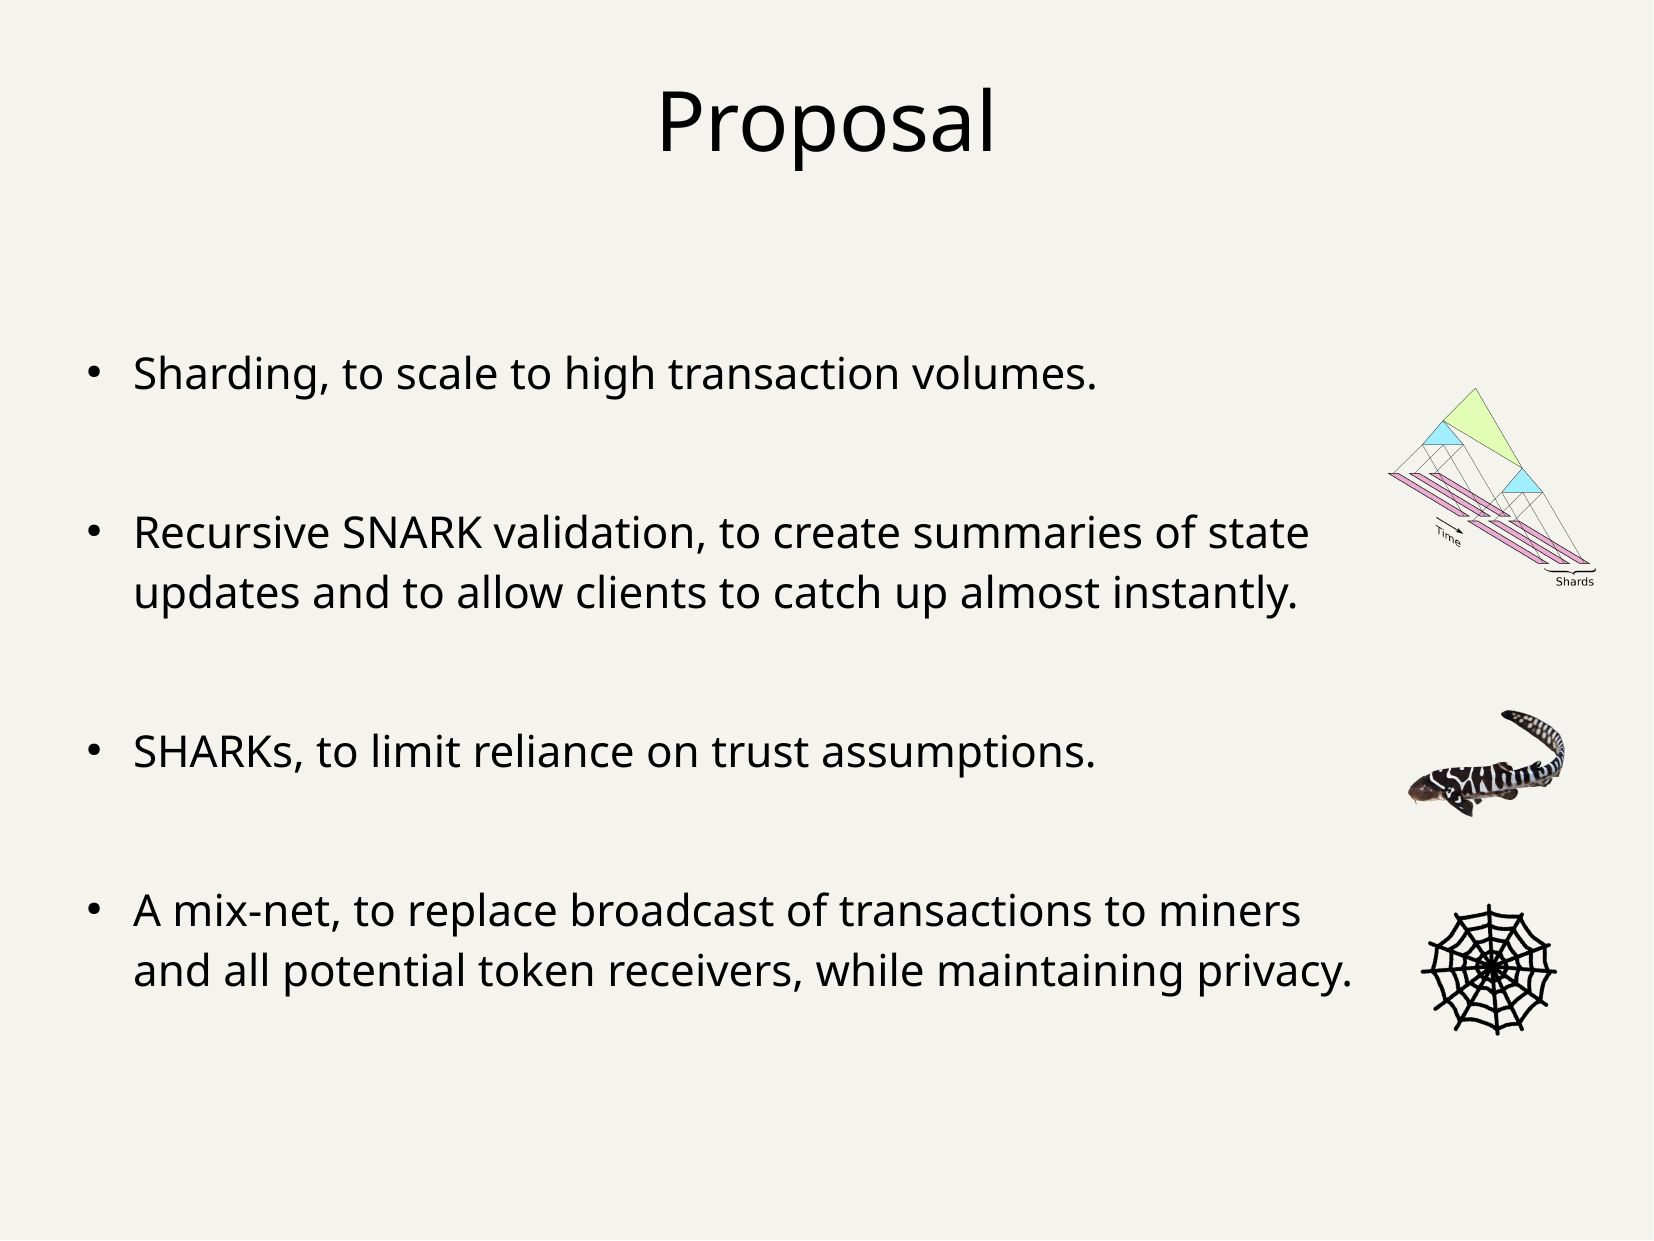

# Proposal
Sharding, to scale to high transaction volumes.
Recursive SNARK validation, to create summaries of state updates and to allow clients to catch up almost instantly.
SHARKs, to limit reliance on trust assumptions.
A mix-net, to replace broadcast of transactions to miners and all potential token receivers, while maintaining privacy.